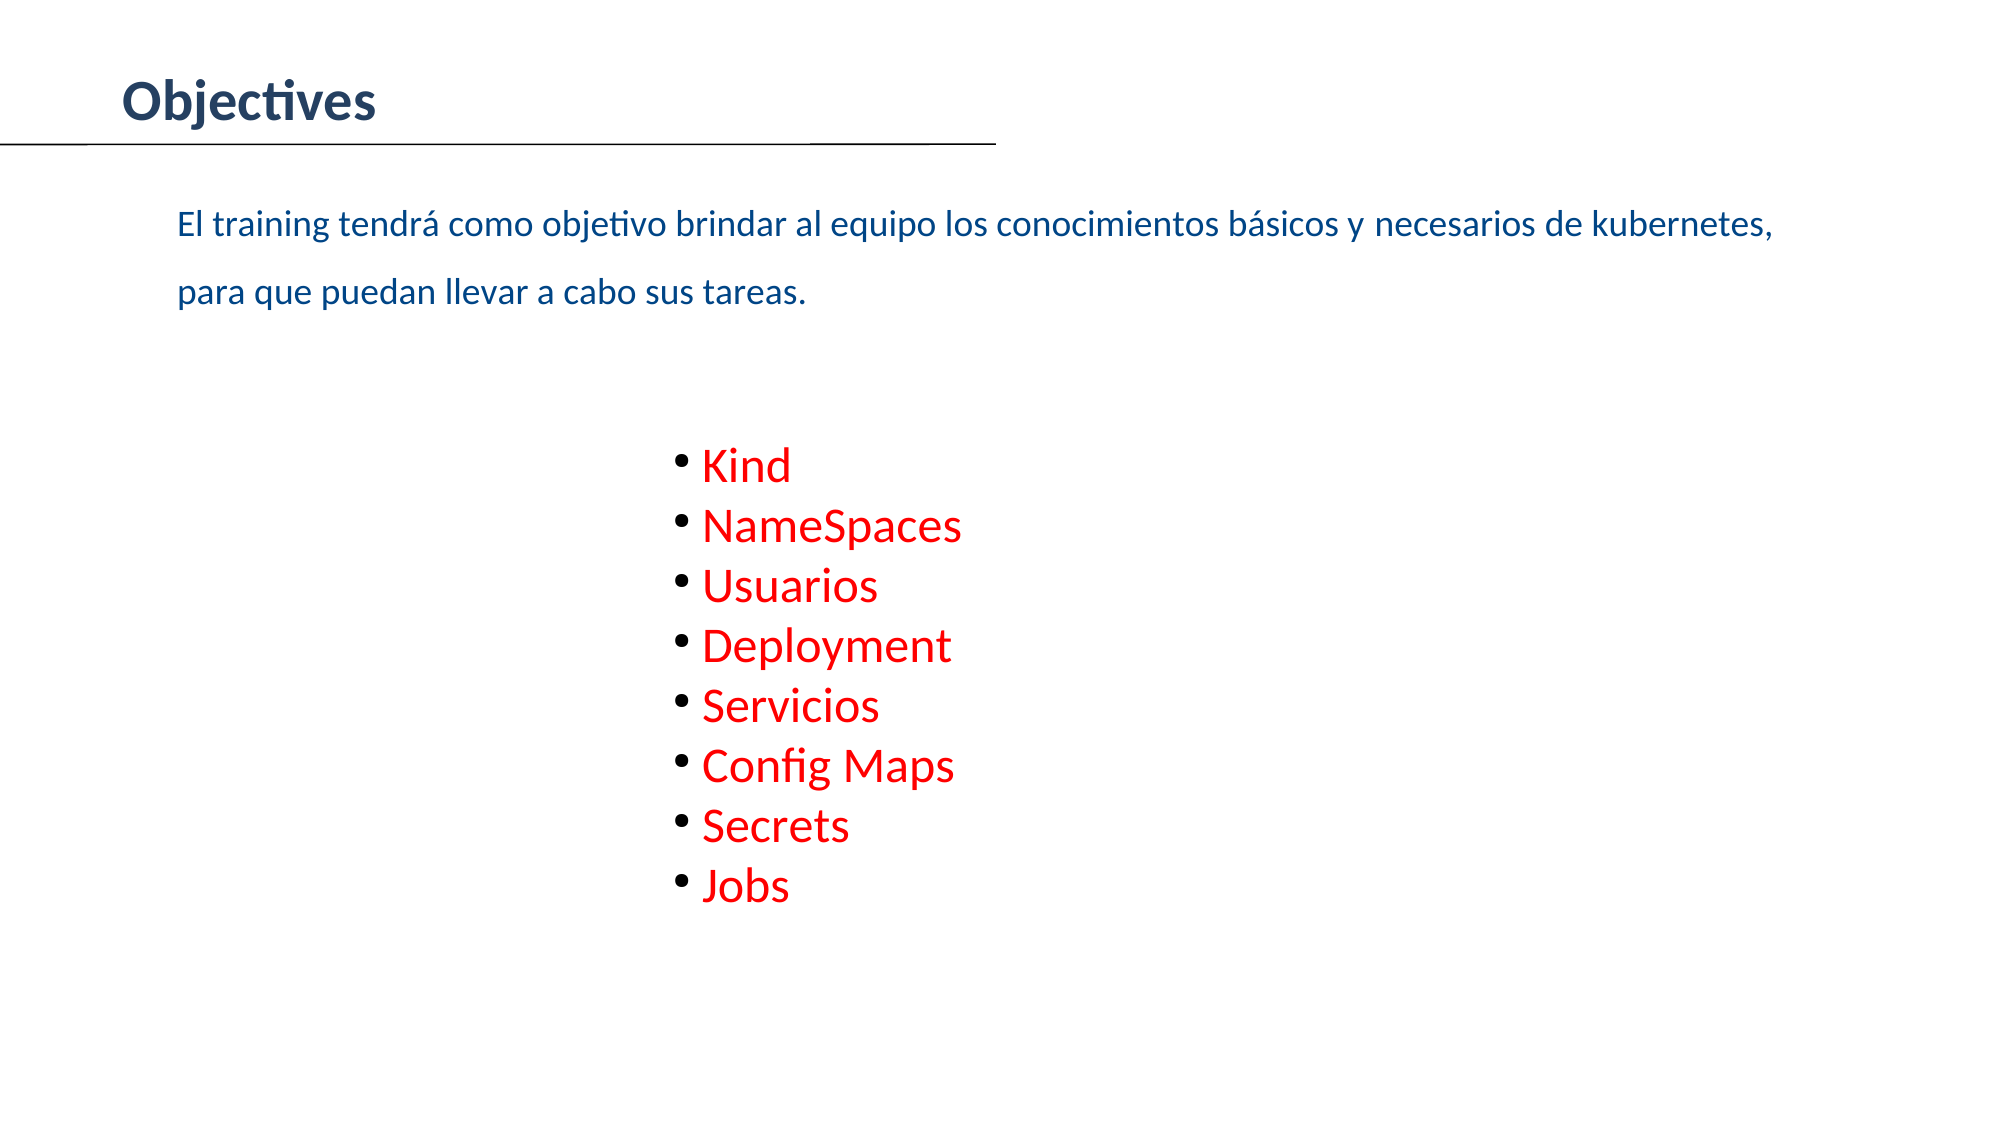

Objectives
El training tendrá como objetivo brindar al equipo los conocimientos básicos y necesarios de kubernetes, para que puedan llevar a cabo sus tareas.
 Kind
 NameSpaces
 Usuarios
 Deployment
 Servicios
 Config Maps
 Secrets
 Jobs